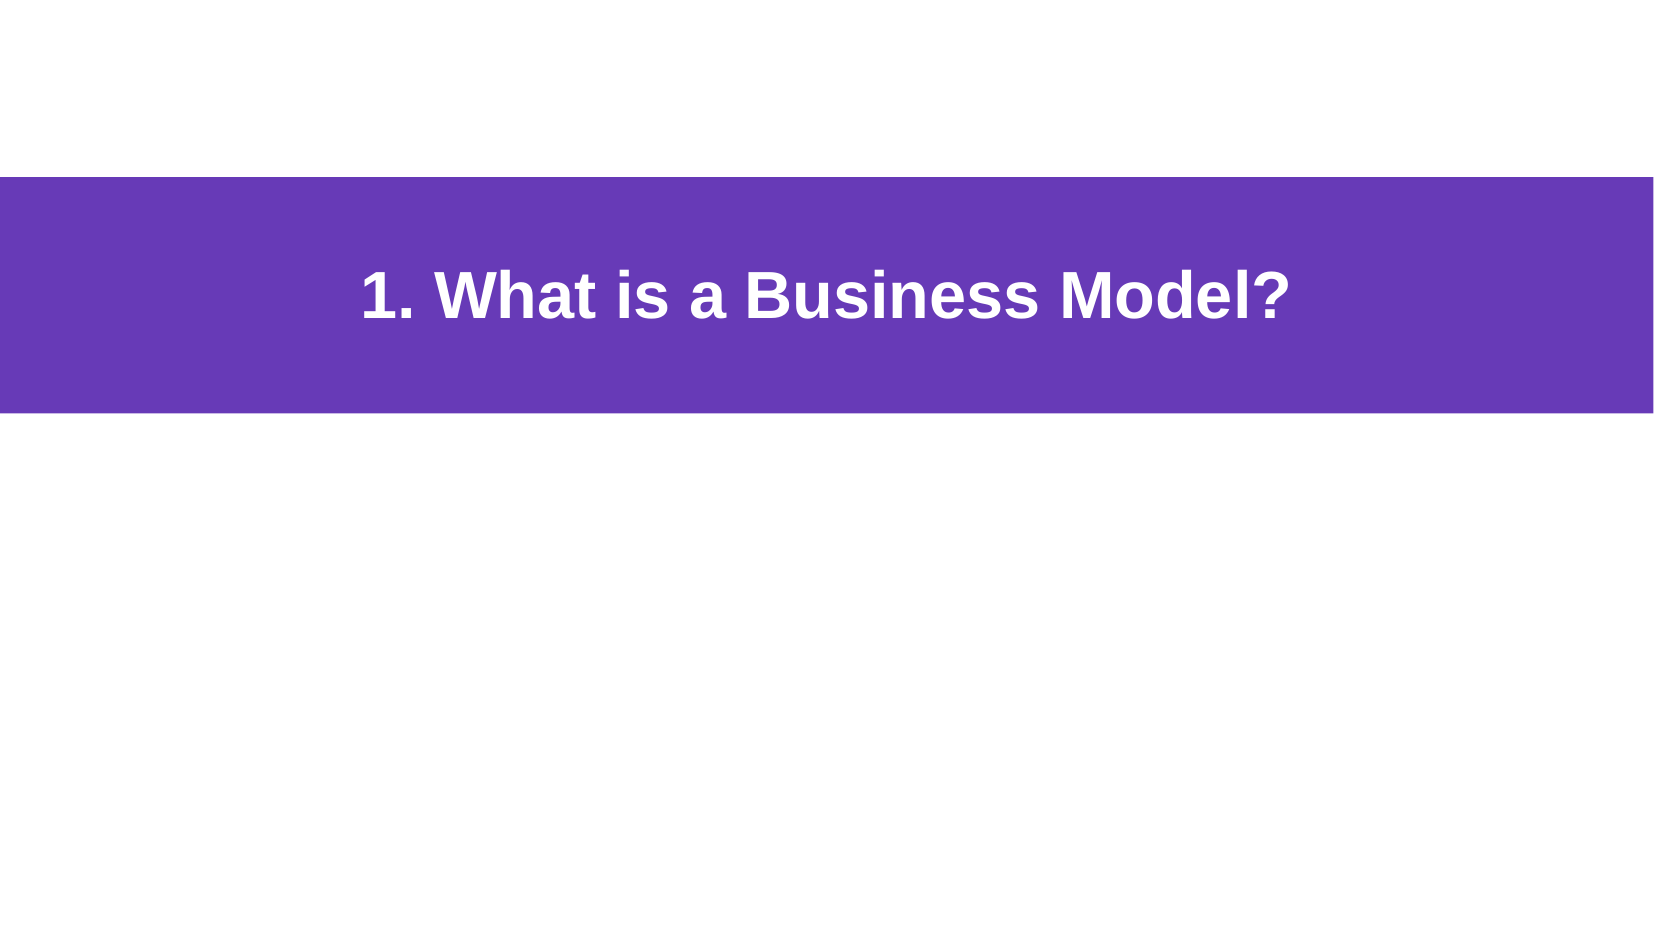

# 1. What is a Business Model?